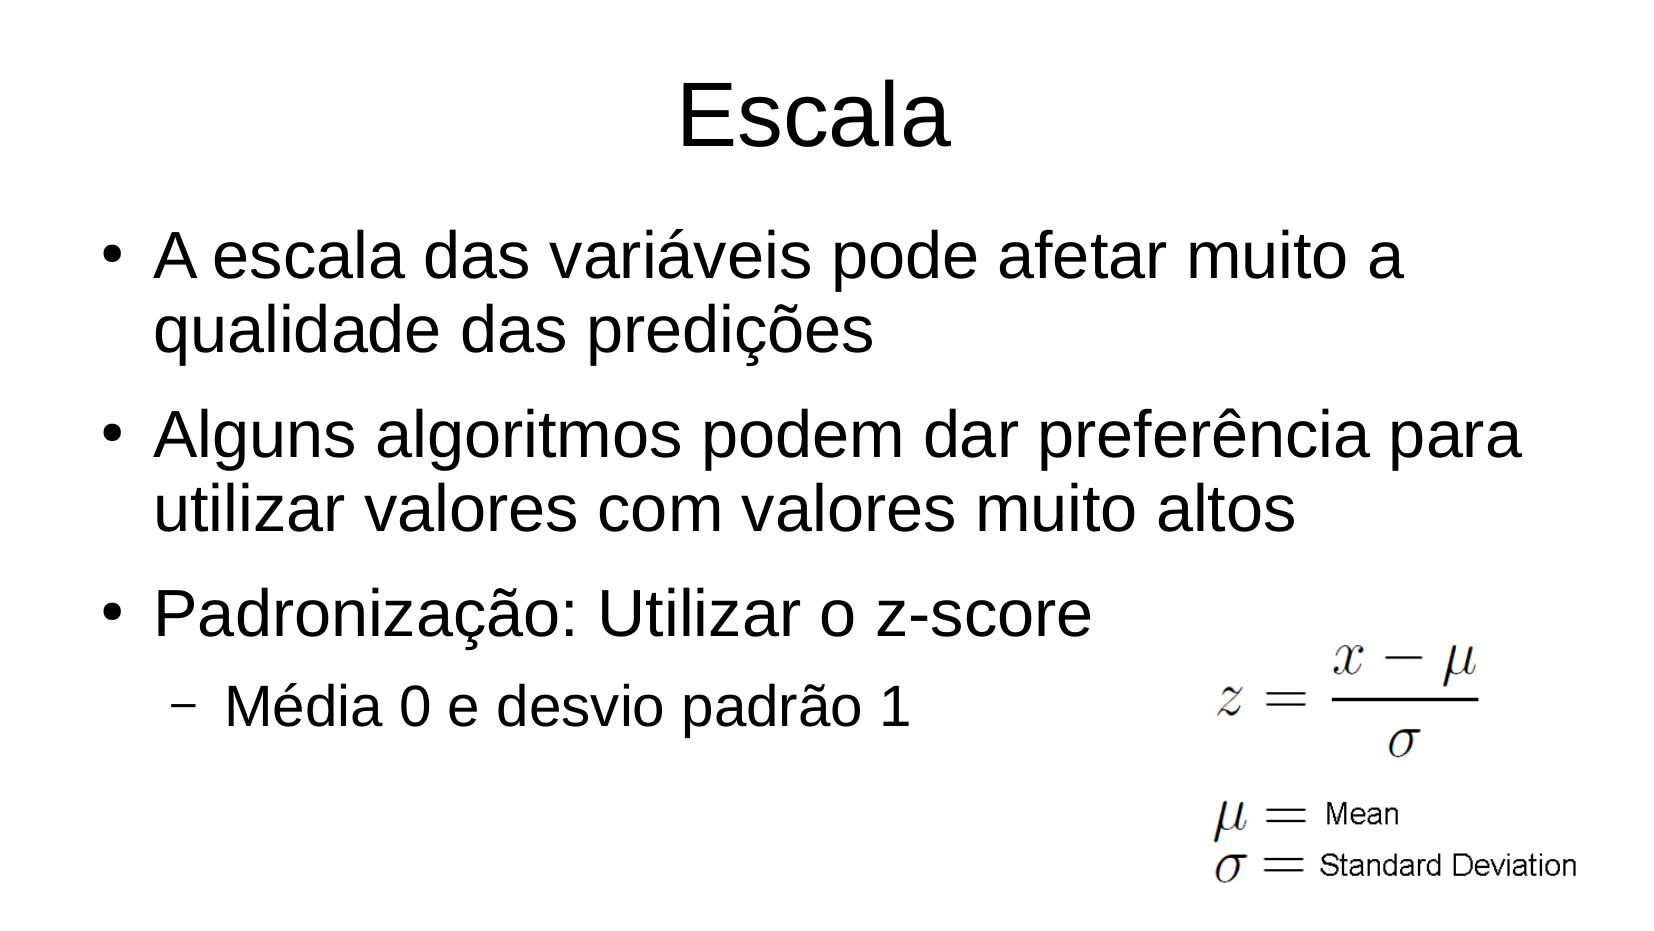

# Escala
A escala das variáveis pode afetar muito a qualidade das predições
Alguns algoritmos podem dar preferência para utilizar valores com valores muito altos
Padronização: Utilizar o z-score
Média 0 e desvio padrão 1